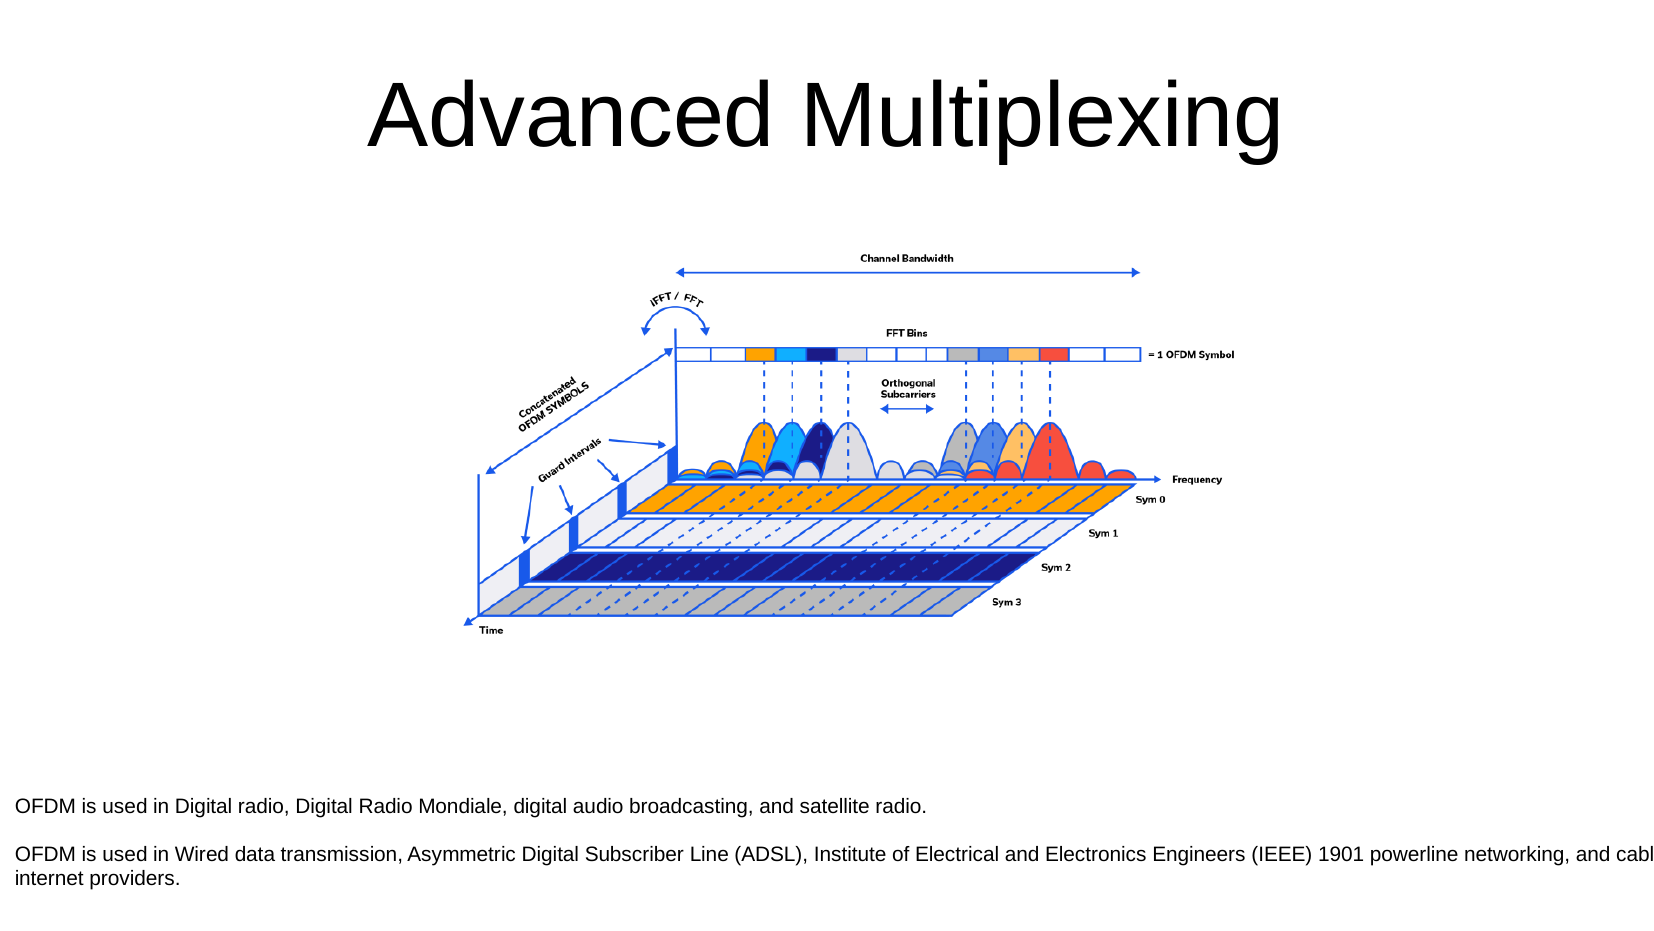

# Advanced Multiplexing
OFDM is used in Digital radio, Digital Radio Mondiale, digital audio broadcasting, and satellite radio.
OFDM is used in Wired data transmission, Asymmetric Digital Subscriber Line (ADSL), Institute of Electrical and Electronics Engineers (IEEE) 1901 powerline networking, and cable internet providers.